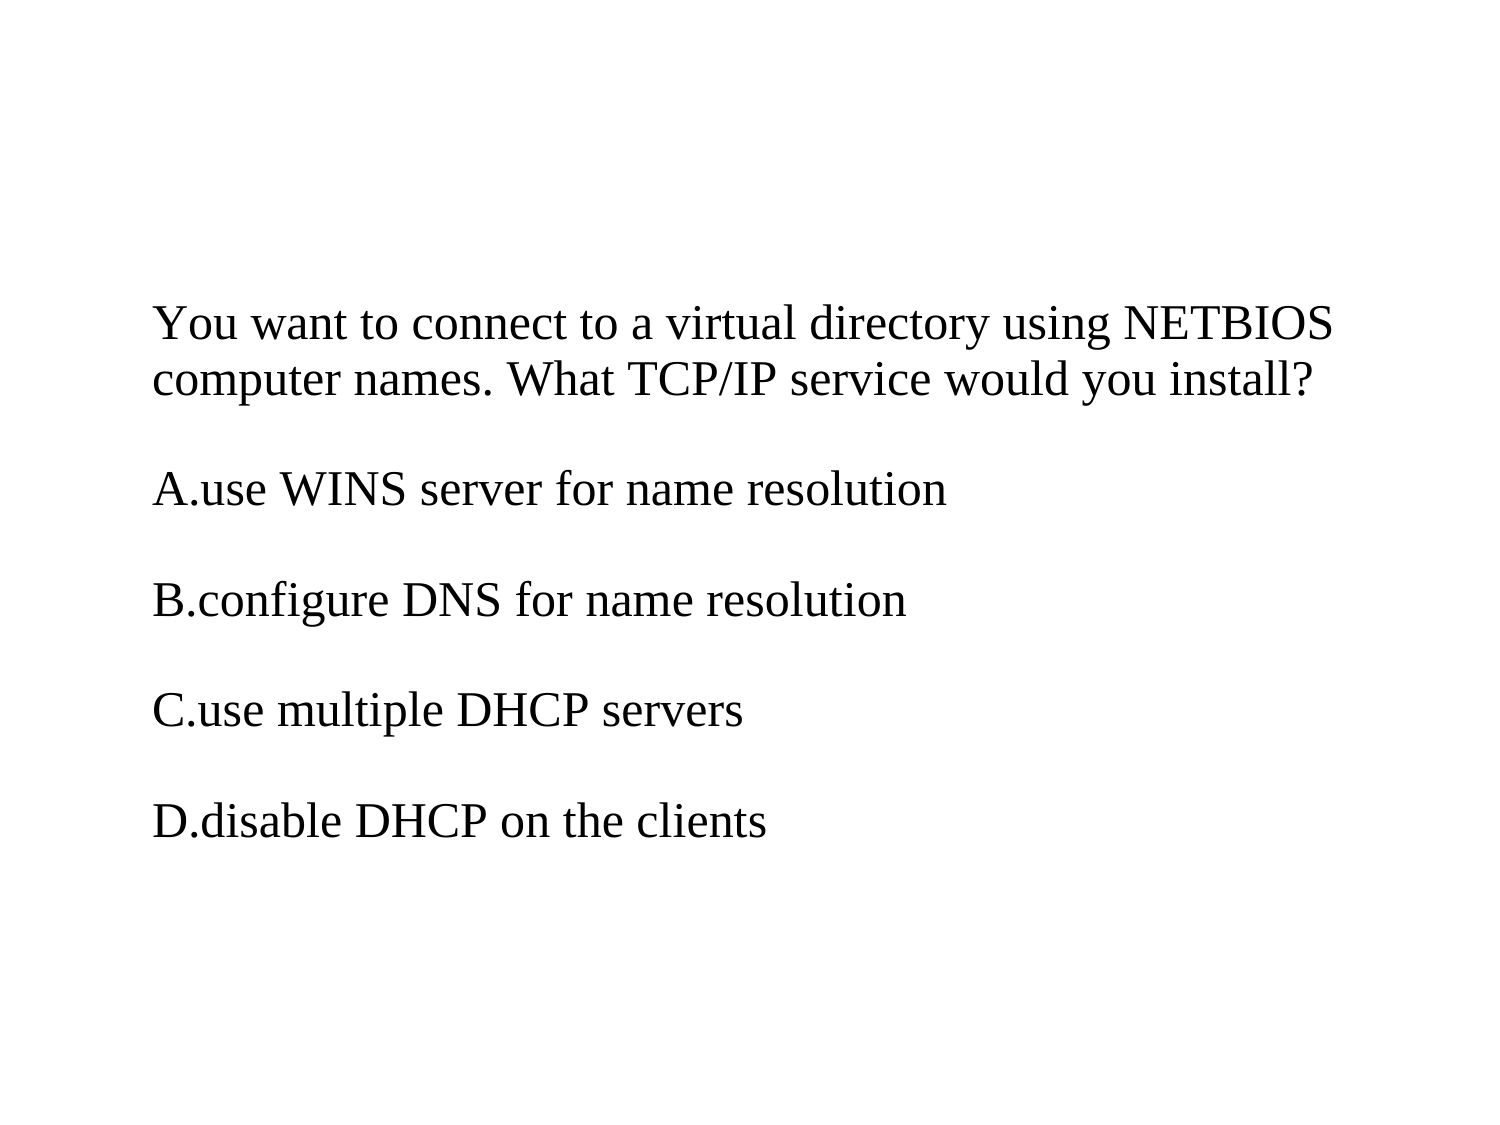

You want to connect to a virtual directory using NETBIOS computer names. What TCP/IP service would you install?
A.use WINS server for name resolution
B.configure DNS for name resolution
C.use multiple DHCP servers
D.disable DHCP on the clients